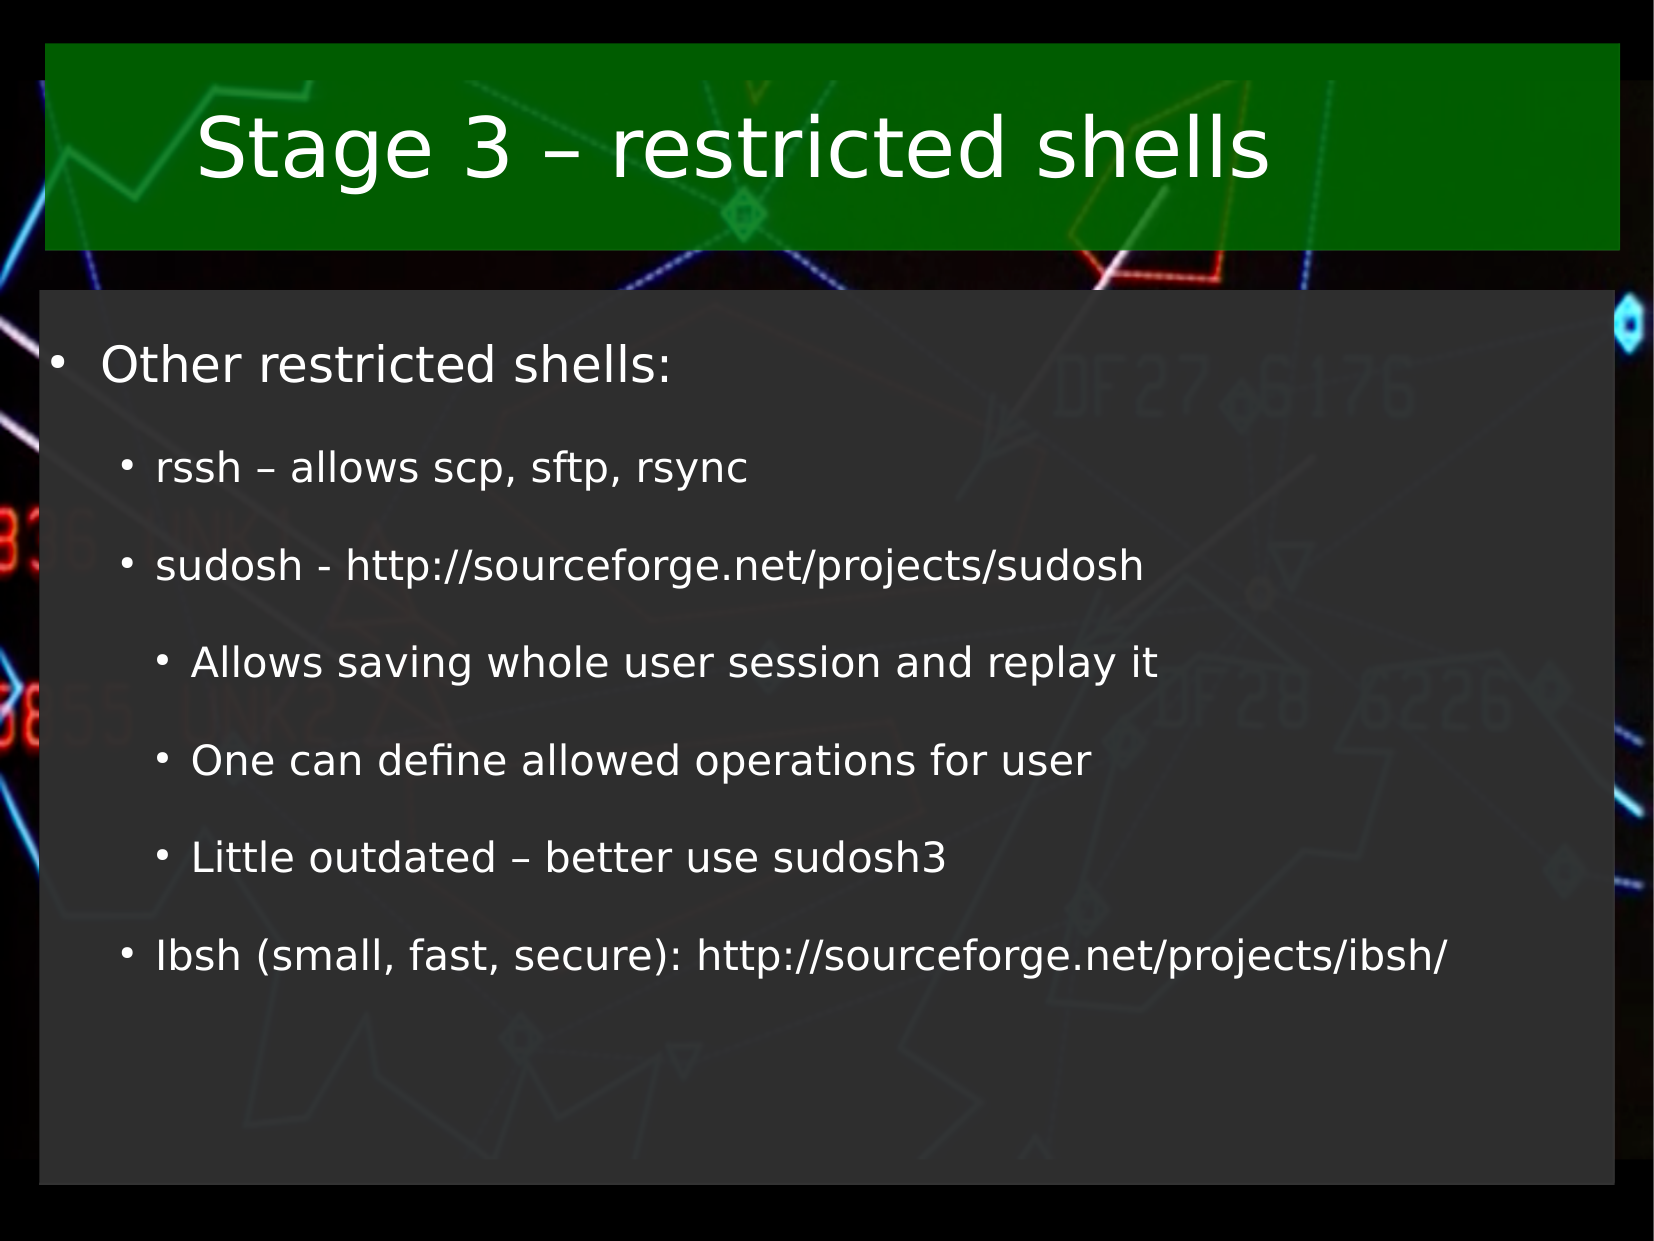

# Stage 3 – restricted shells
 Other restricted shells:
rssh – allows scp, sftp, rsync
sudosh - http://sourceforge.net/projects/sudosh
Allows saving whole user session and replay it
One can define allowed operations for user
Little outdated – better use sudosh3
Ibsh (small, fast, secure): http://sourceforge.net/projects/ibsh/